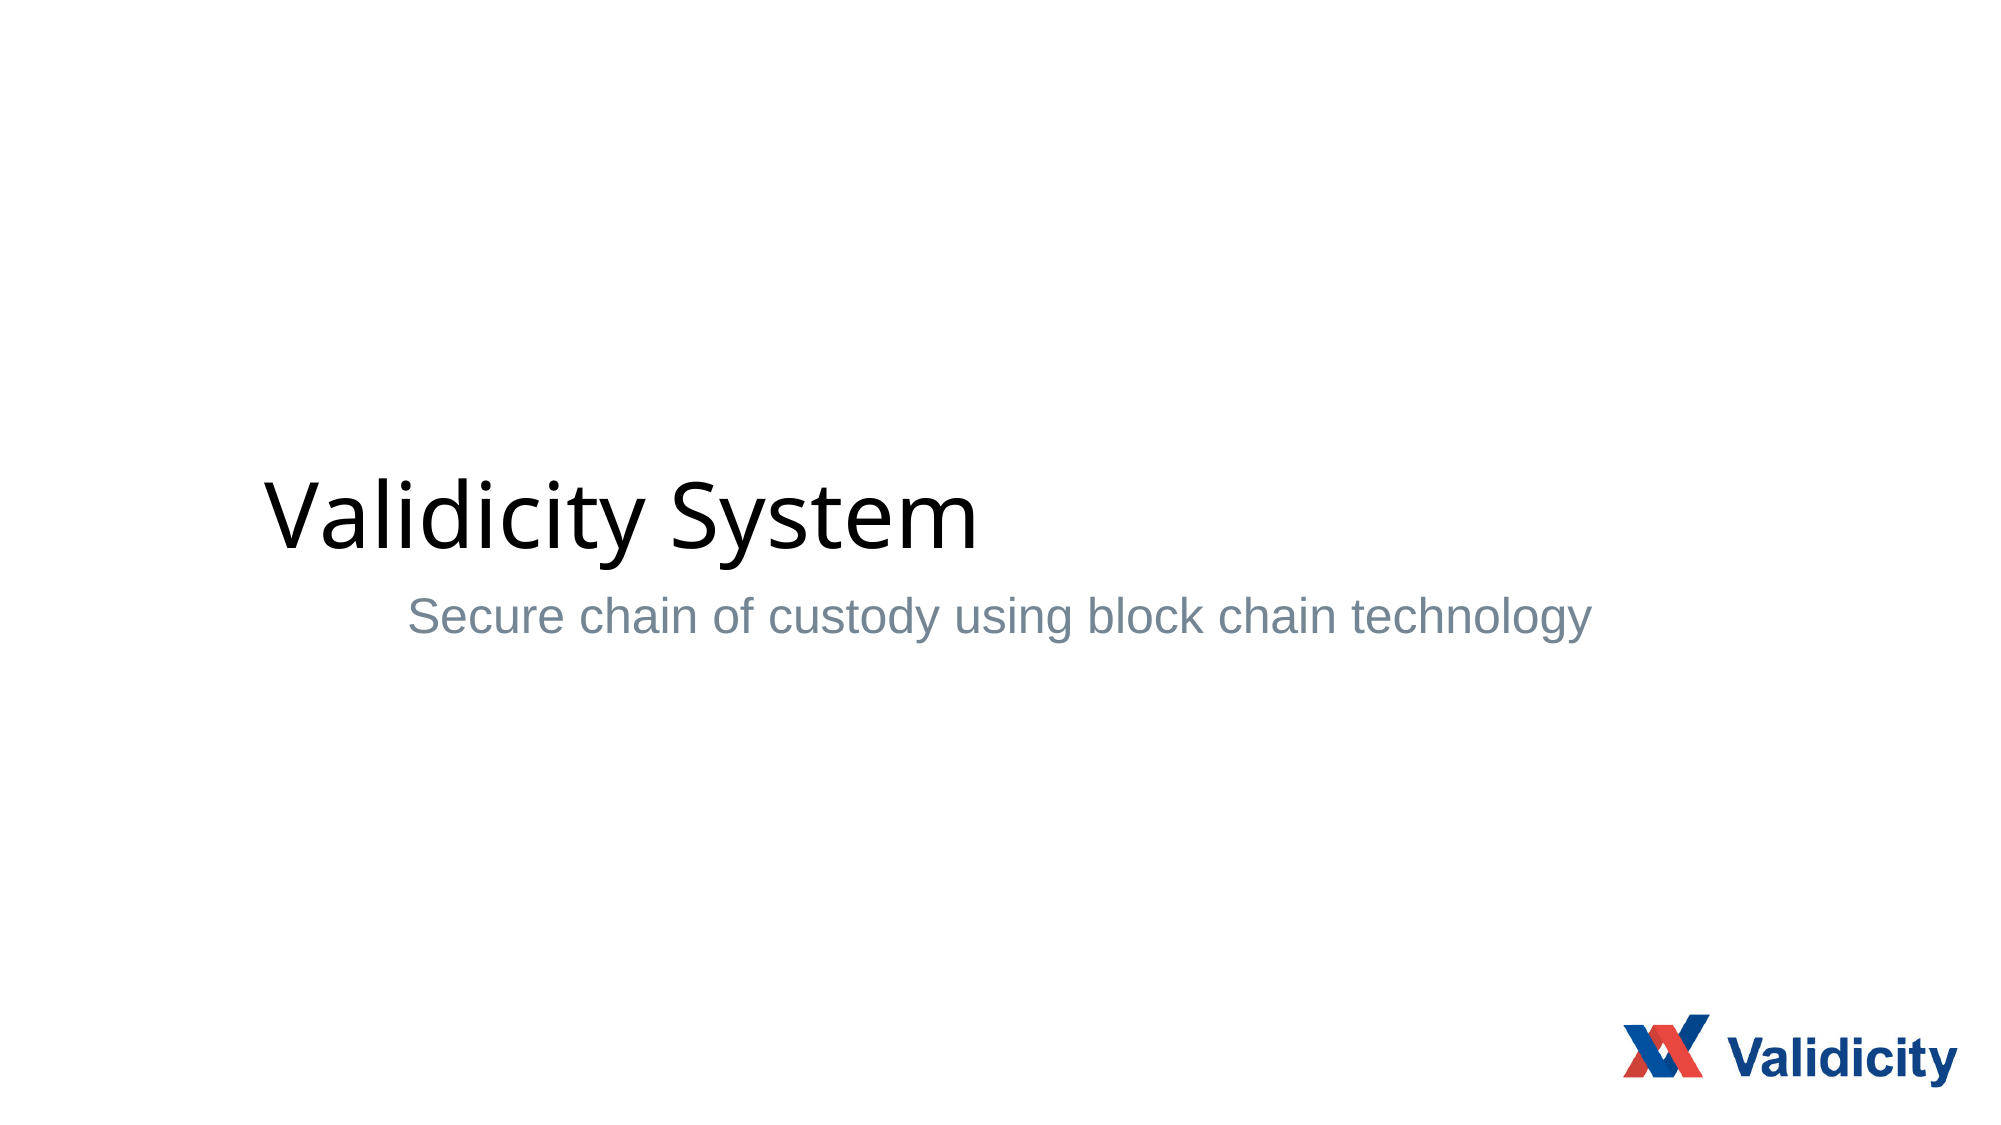

# Validicity System
Secure chain of custody using block chain technology